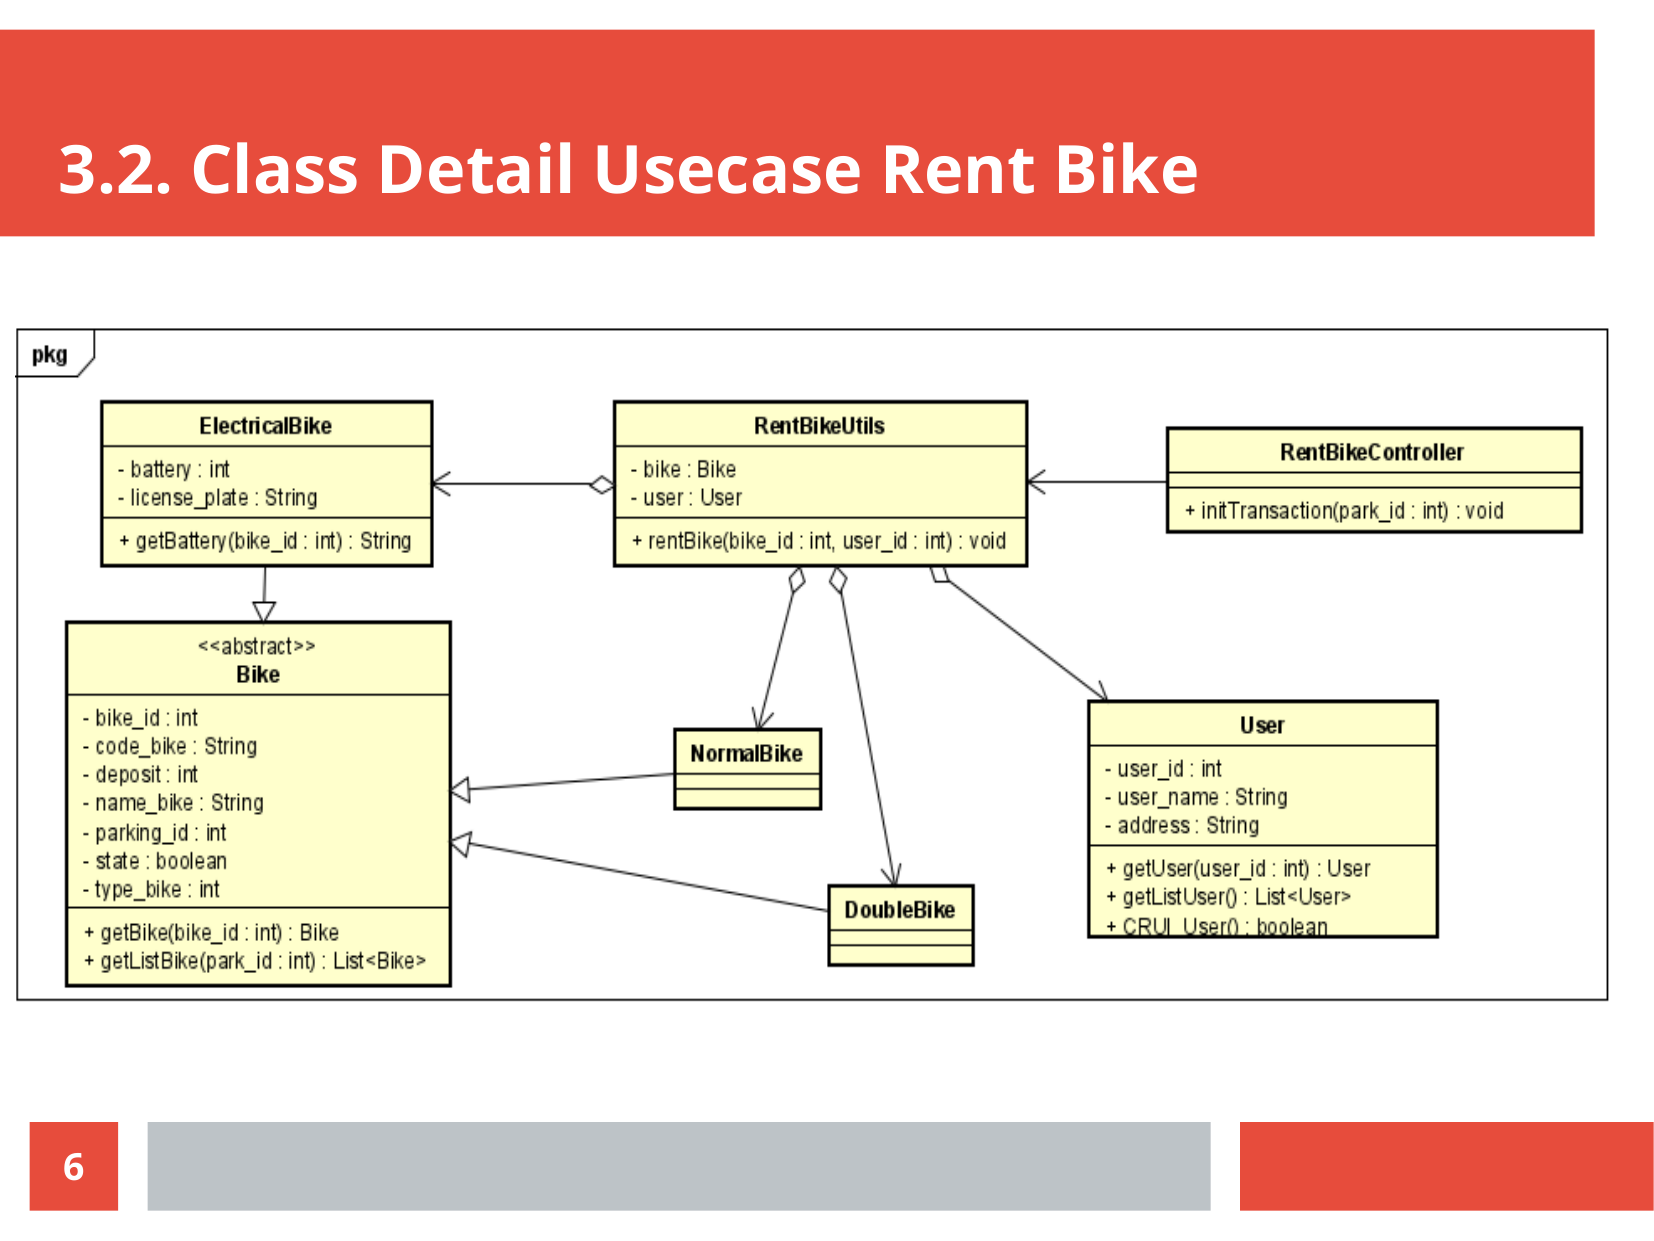

# 3.2. Class Detail Usecase Rent Bike